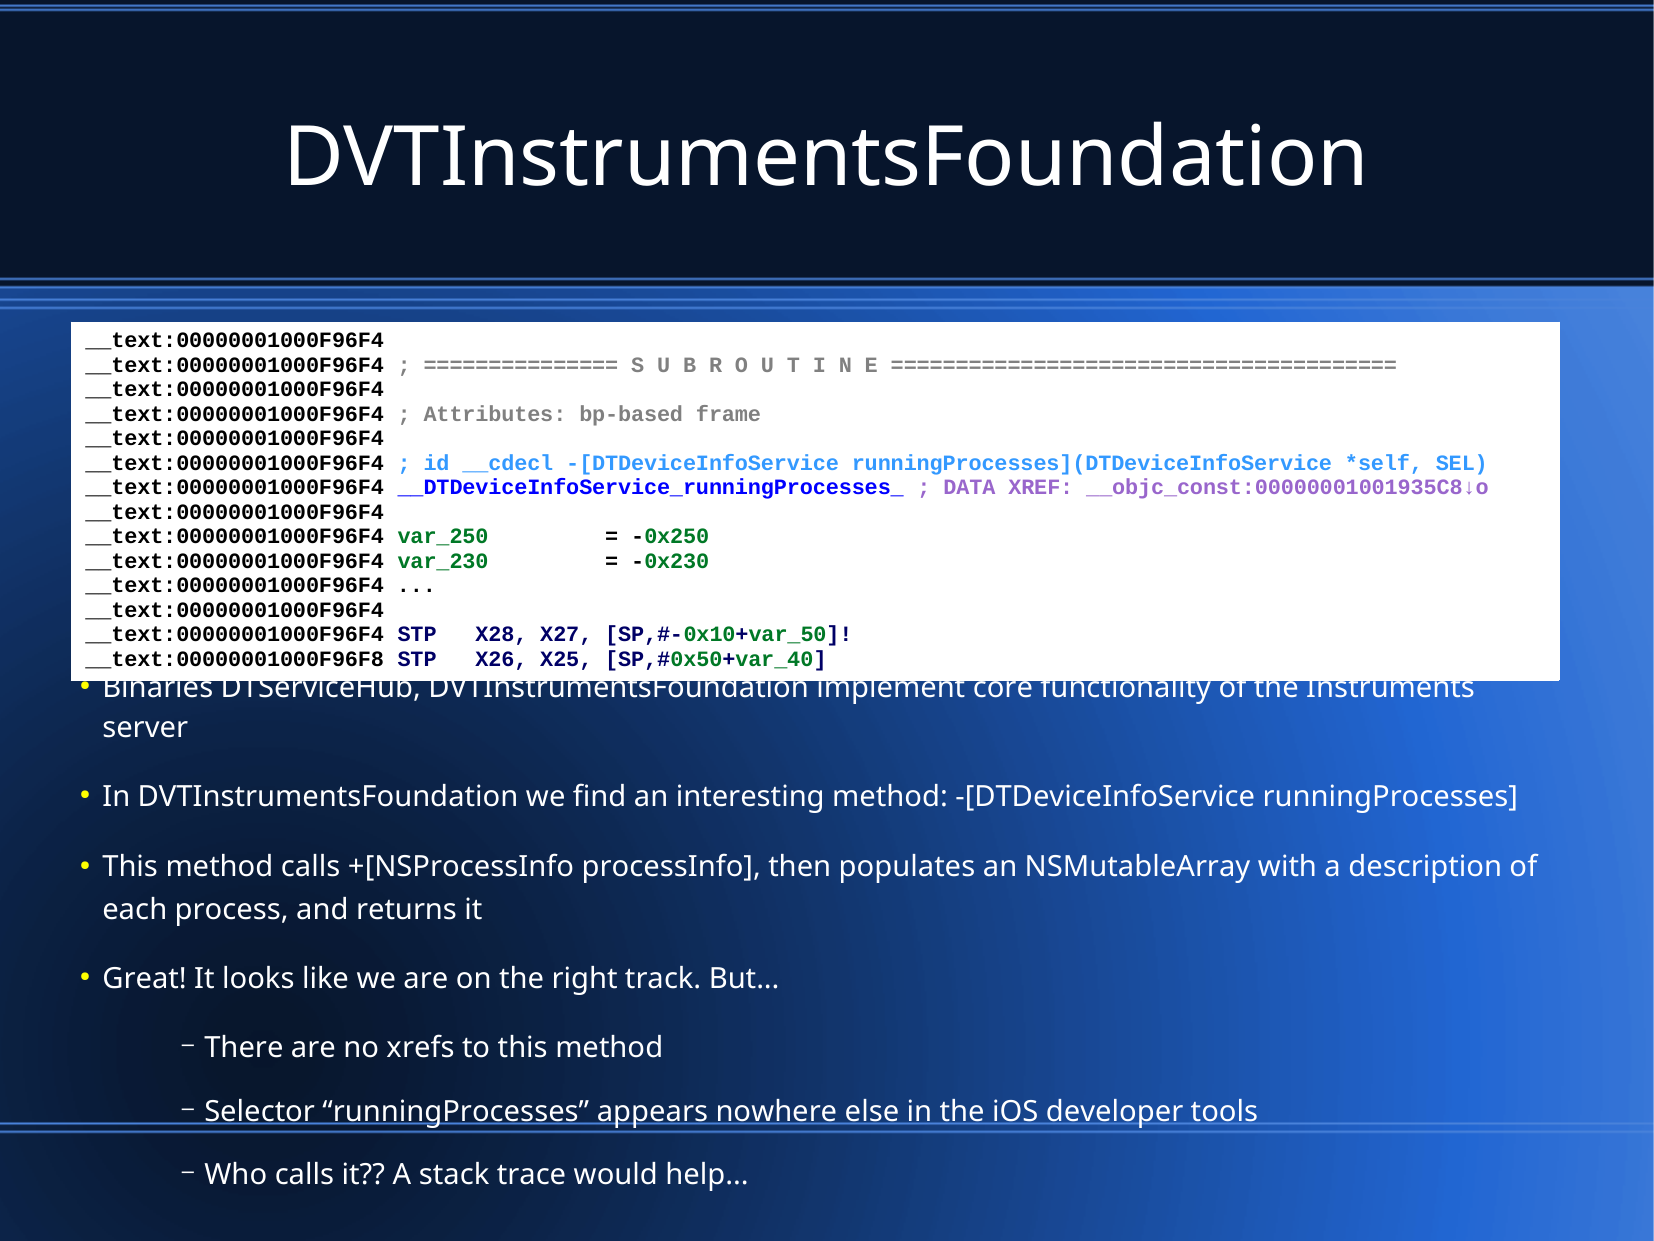

# DVTInstrumentsFoundation
| \_\_text:00000001000F96F4 \_\_text:00000001000F96F4 ; =============== S U B R O U T I N E ======================================= \_\_text:00000001000F96F4 \_\_text:00000001000F96F4 ; Attributes: bp-based frame \_\_text:00000001000F96F4 \_\_text:00000001000F96F4 ; id \_\_cdecl -[DTDeviceInfoService runningProcesses](DTDeviceInfoService \*self, SEL) \_\_text:00000001000F96F4 \_\_DTDeviceInfoService\_runningProcesses\_ ; DATA XREF: \_\_objc\_const:00000001001935C8↓o \_\_text:00000001000F96F4 \_\_text:00000001000F96F4 var\_250 = -0x250 \_\_text:00000001000F96F4 var\_230 = -0x230 \_\_text:00000001000F96F4 ... \_\_text:00000001000F96F4 \_\_text:00000001000F96F4 STP X28, X27, [SP,#-0x10+var\_50]! \_\_text:00000001000F96F8 STP X26, X25, [SP,#0x50+var\_40] |
| --- |
Binaries DTServiceHub, DVTInstrumentsFoundation implement core functionality of the Instruments server
In DVTInstrumentsFoundation we find an interesting method: -[DTDeviceInfoService runningProcesses]
This method calls +﻿[NSProcessInfo processInfo], then populates an NSMutableArray with a description of each process, and returns it
Great! It looks like we are on the right track. But...
There are no xrefs to this method
Selector “runningProcesses” appears nowhere else in the iOS developer tools
Who calls it?? A stack trace would help...